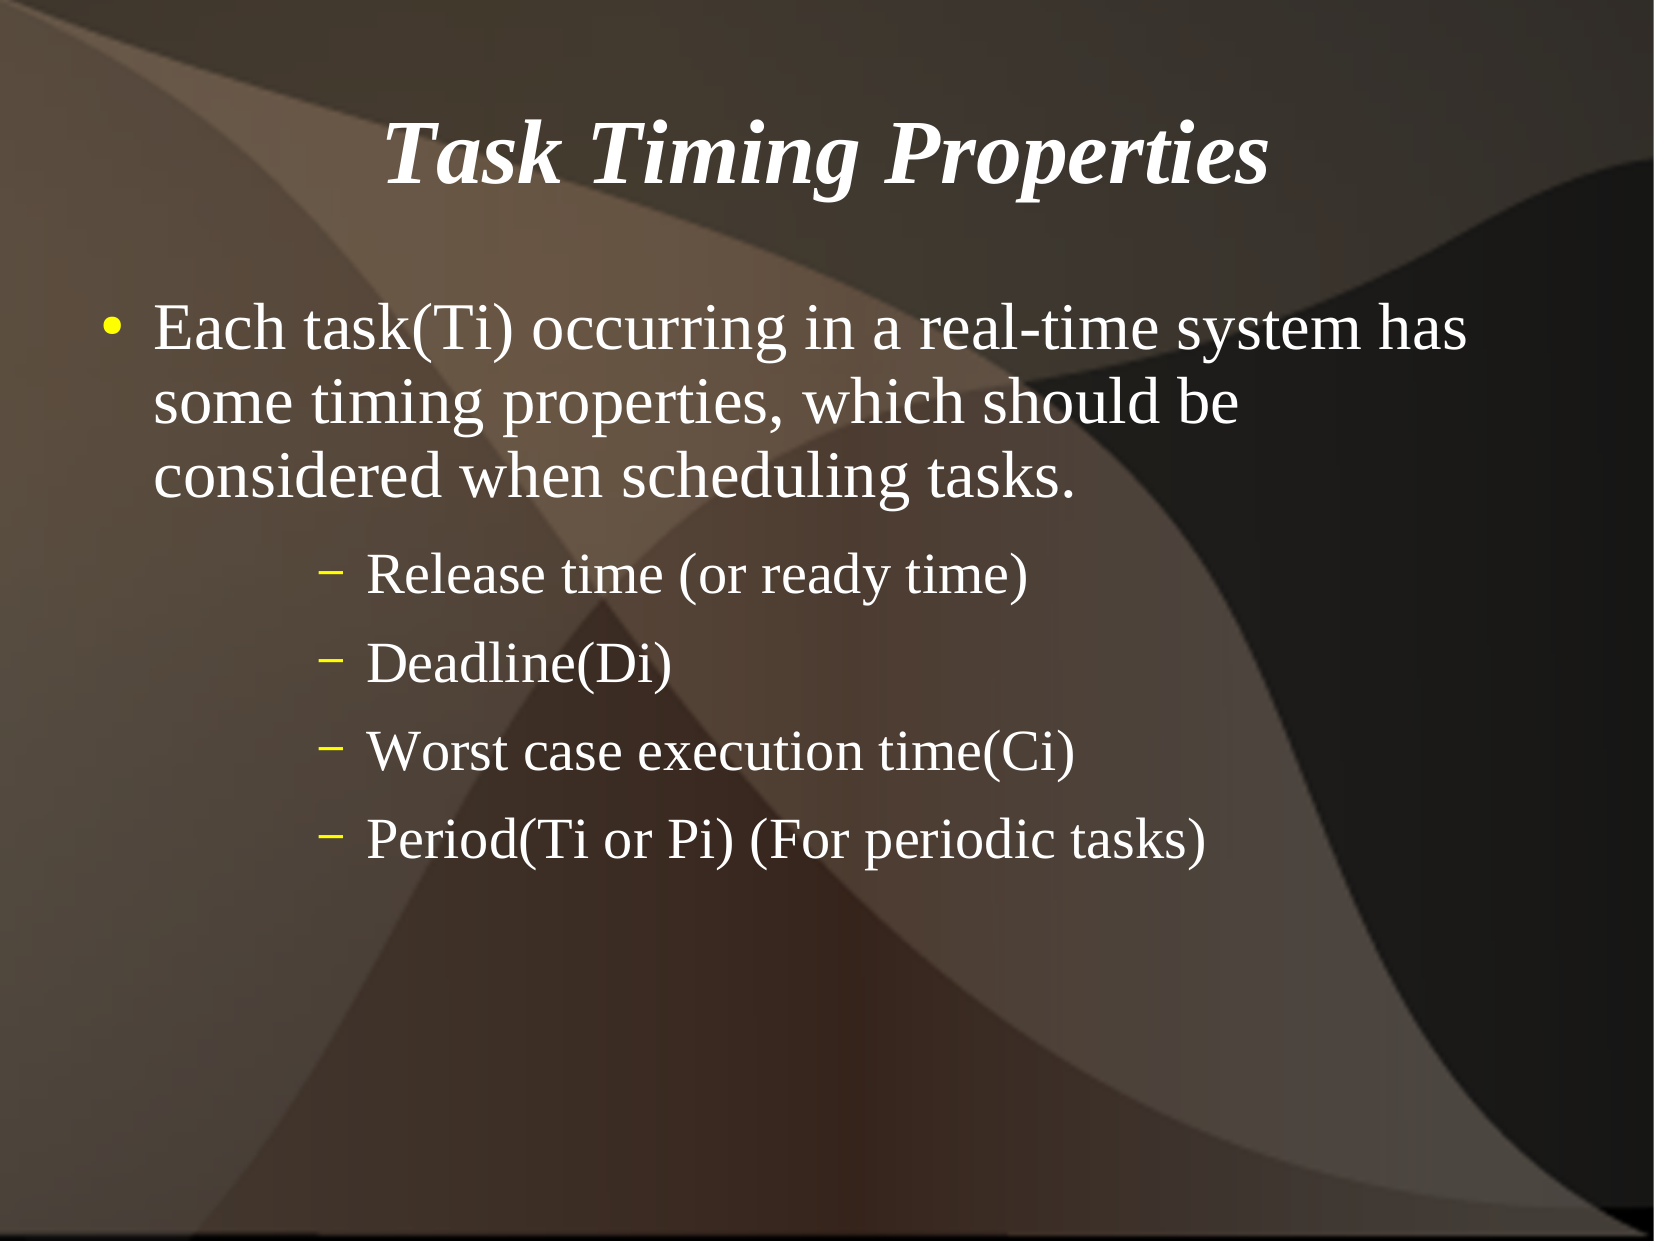

# Task Timing Properties
Each task(Ti) occurring in a real-time system has some timing properties, which should be considered when scheduling tasks.
Release time (or ready time)
Deadline(Di)
Worst case execution time(Ci)
Period(Ti or Pi) (For periodic tasks)